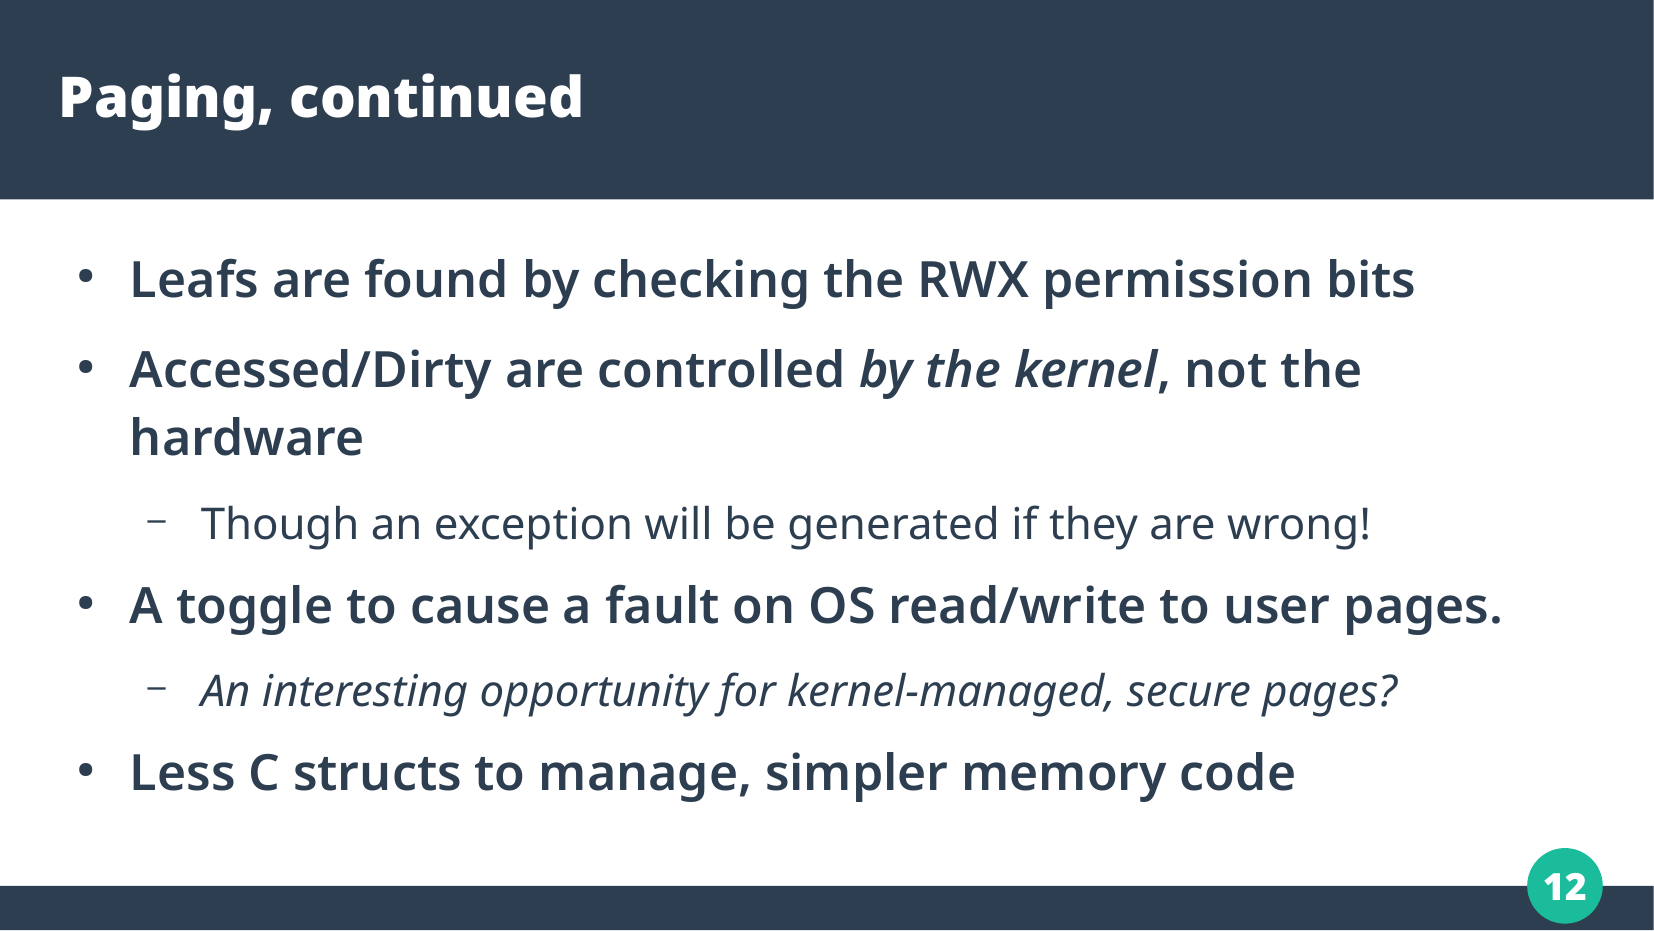

# Paging, continued
Leafs are found by checking the RWX permission bits
Accessed/Dirty are controlled by the kernel, not the hardware
Though an exception will be generated if they are wrong!
A toggle to cause a fault on OS read/write to user pages.
An interesting opportunity for kernel-managed, secure pages?
Less C structs to manage, simpler memory code